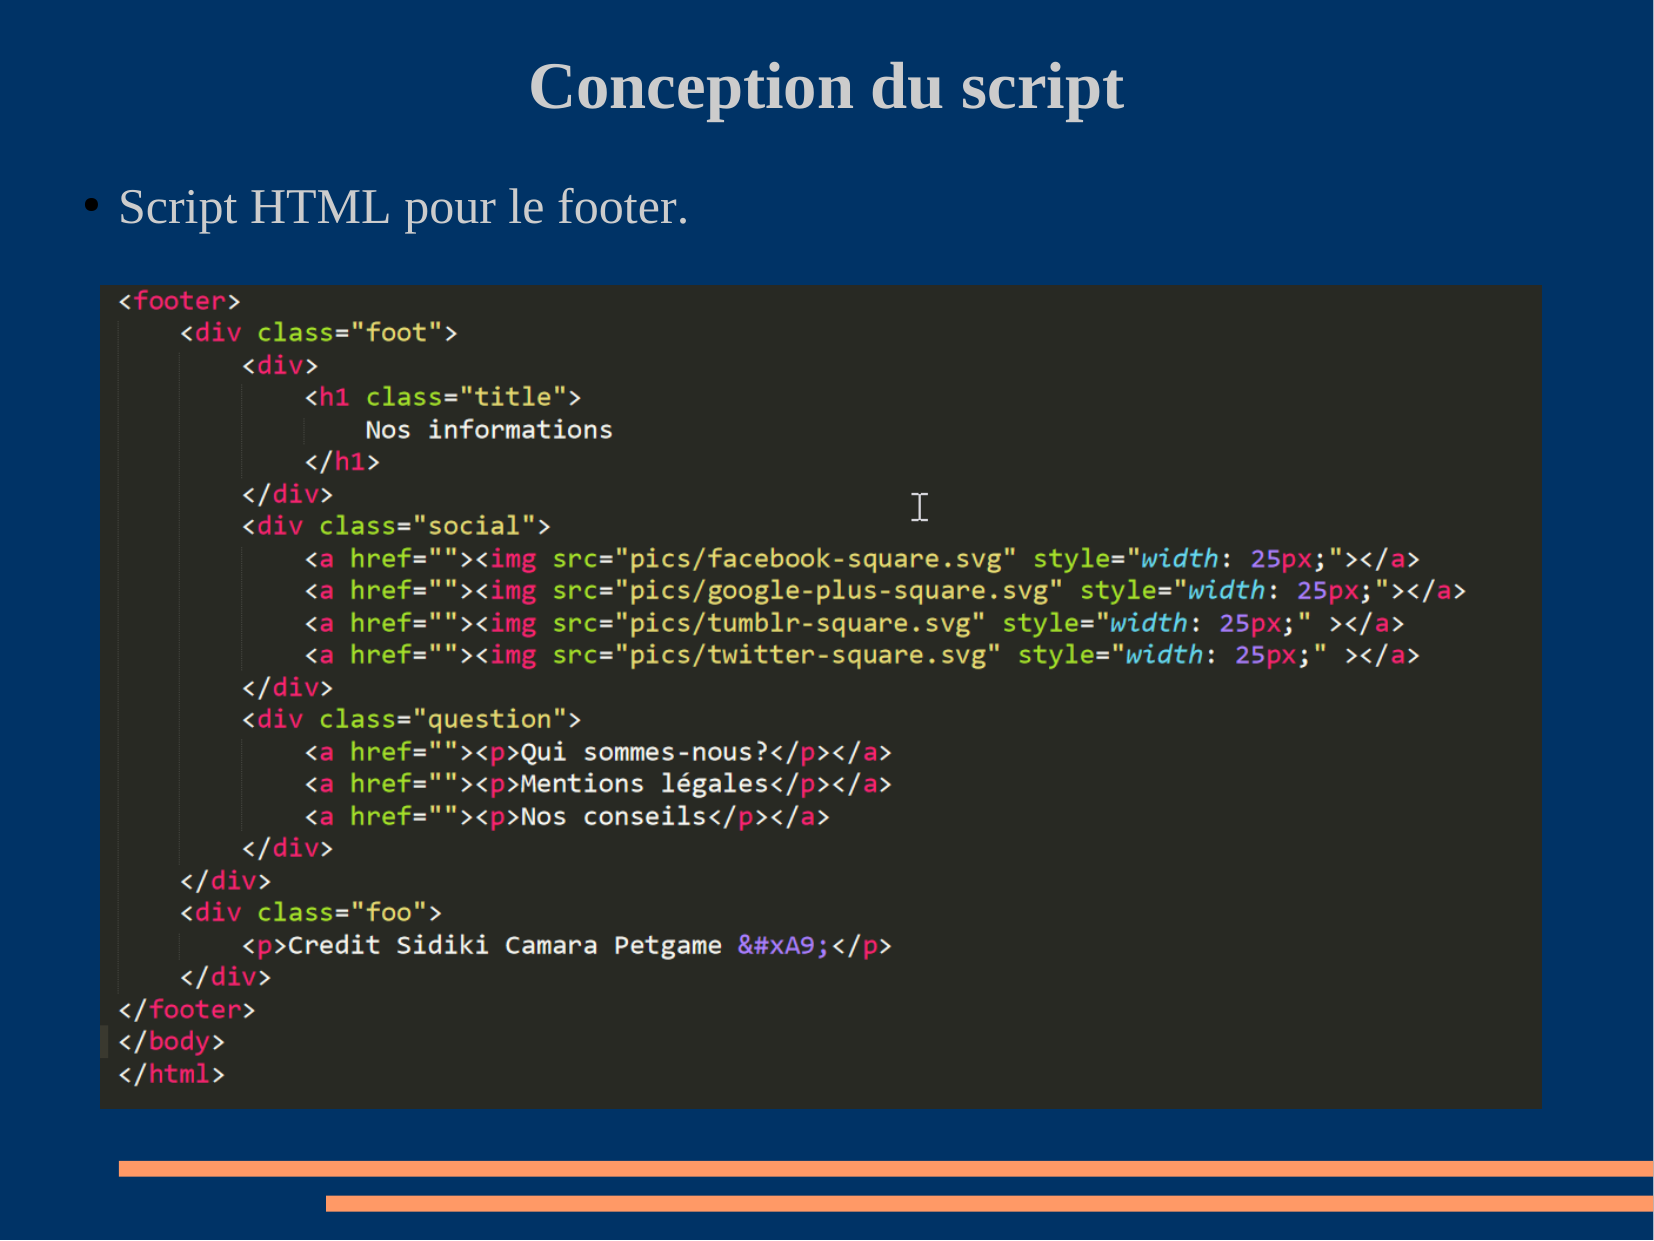

# Conception du script
Script HTML pour le footer.